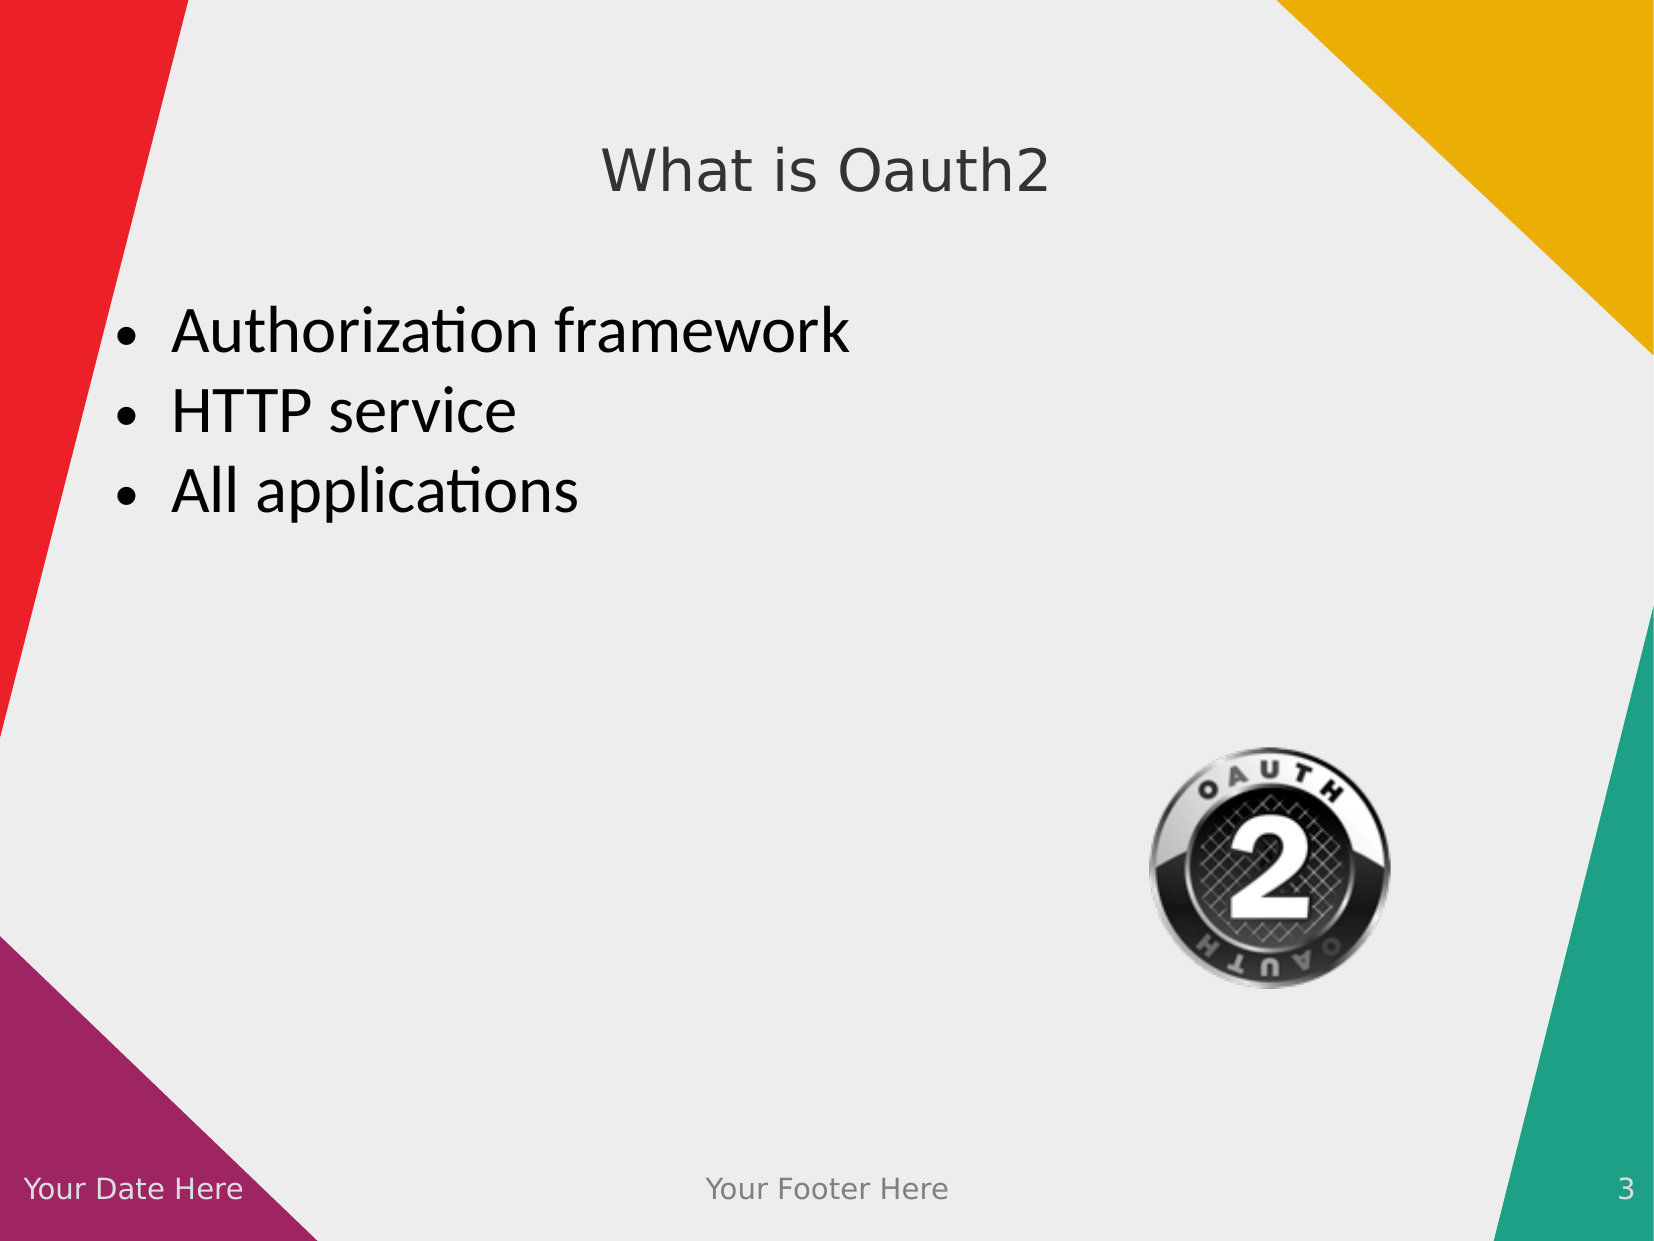

# What is Oauth2
Authorization framework
HTTP service
All applications
Your Date Here
Your Footer Here
3